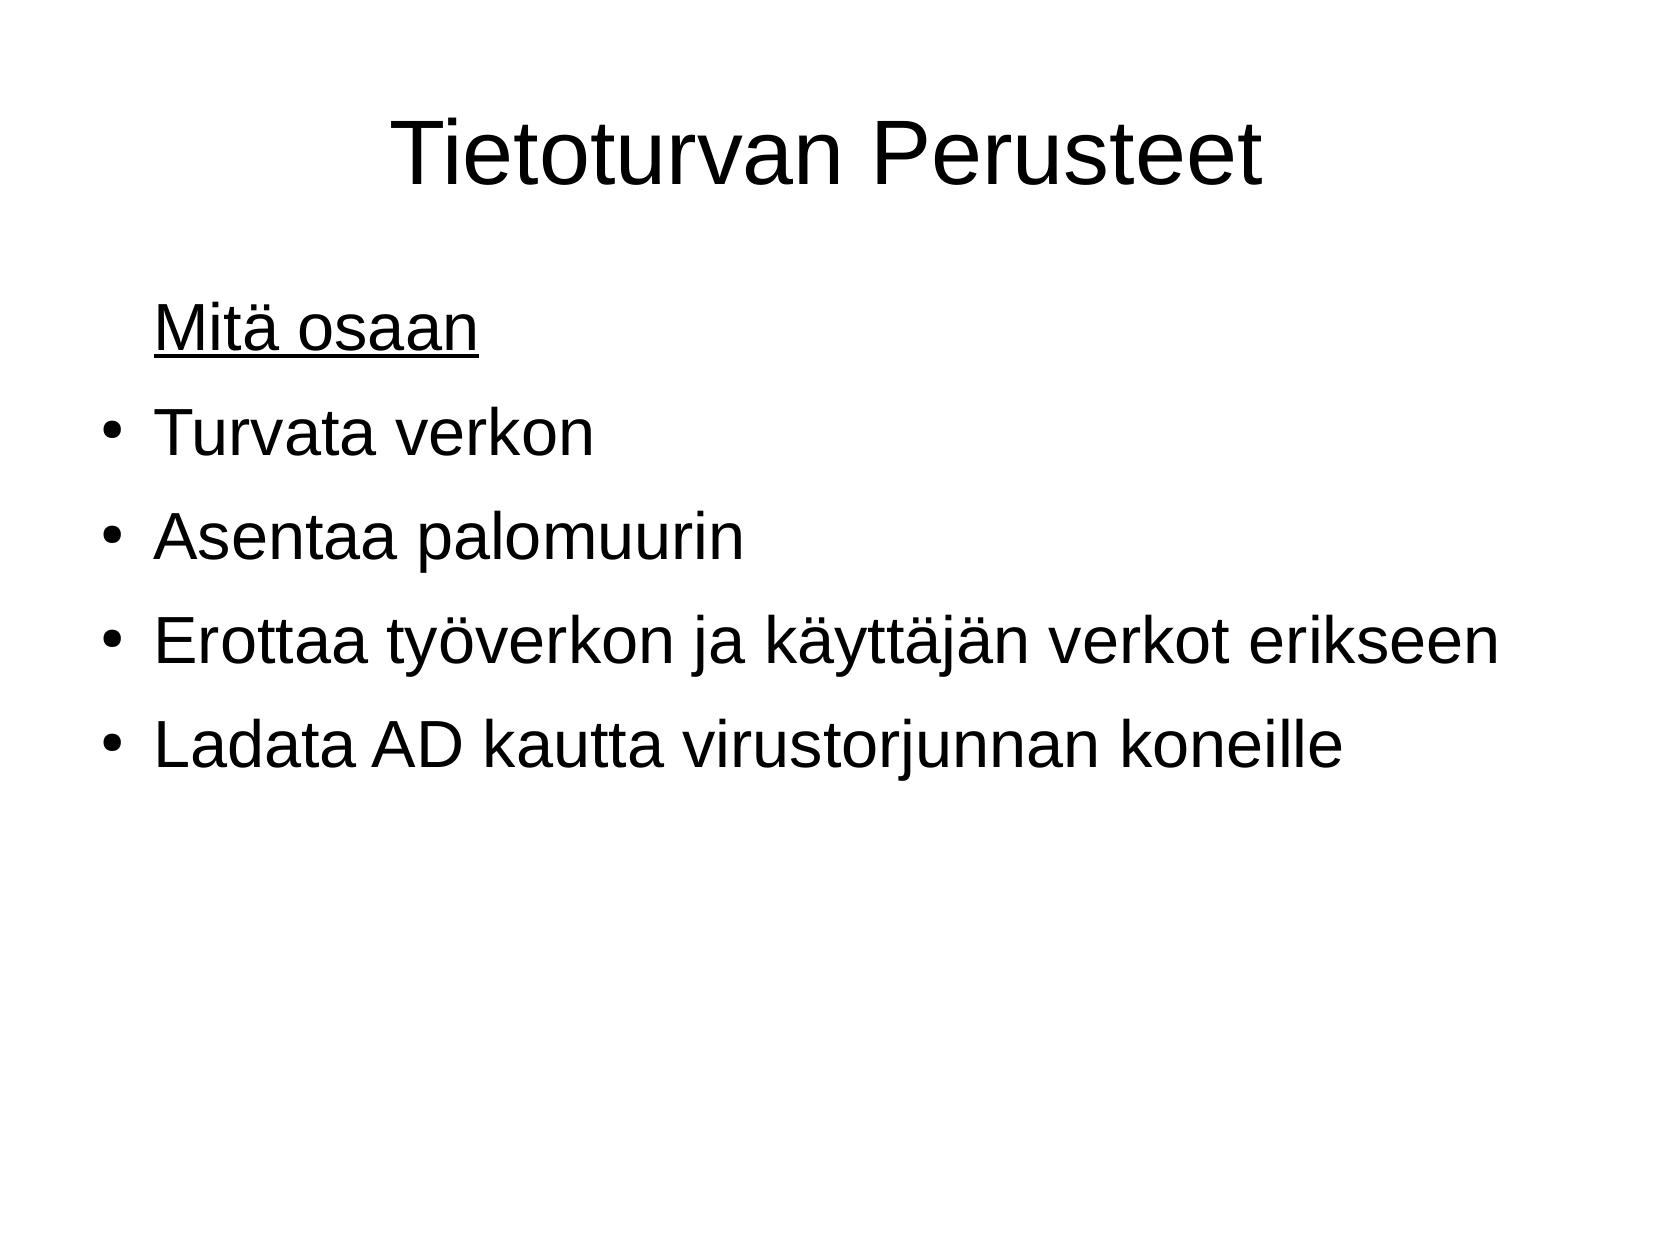

# Tietoturvan Perusteet
Mitä osaan
Turvata verkon
Asentaa palomuurin
Erottaa työverkon ja käyttäjän verkot erikseen
Ladata AD kautta virustorjunnan koneille